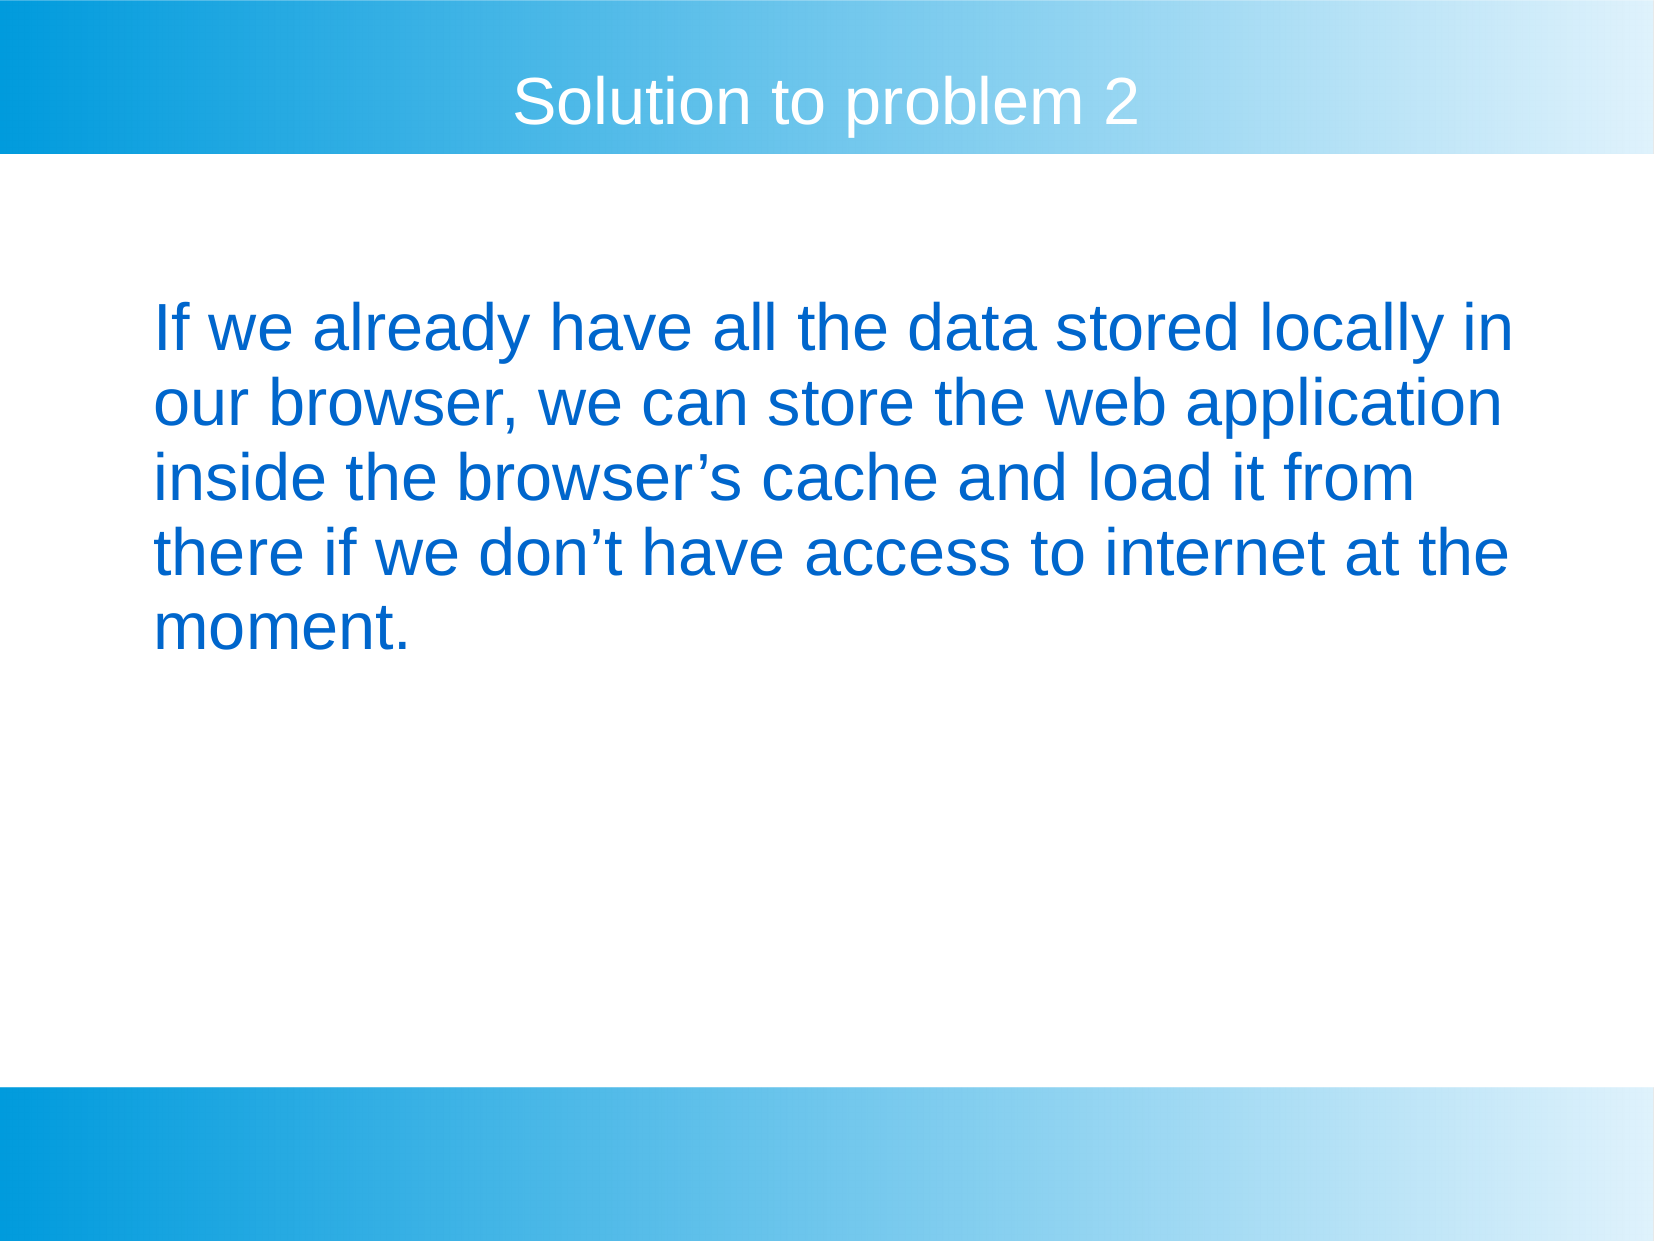

# Solution to problem 2
If we already have all the data stored locally in our browser, we can store the web application inside the browser’s cache and load it from there if we don’t have access to internet at the moment.